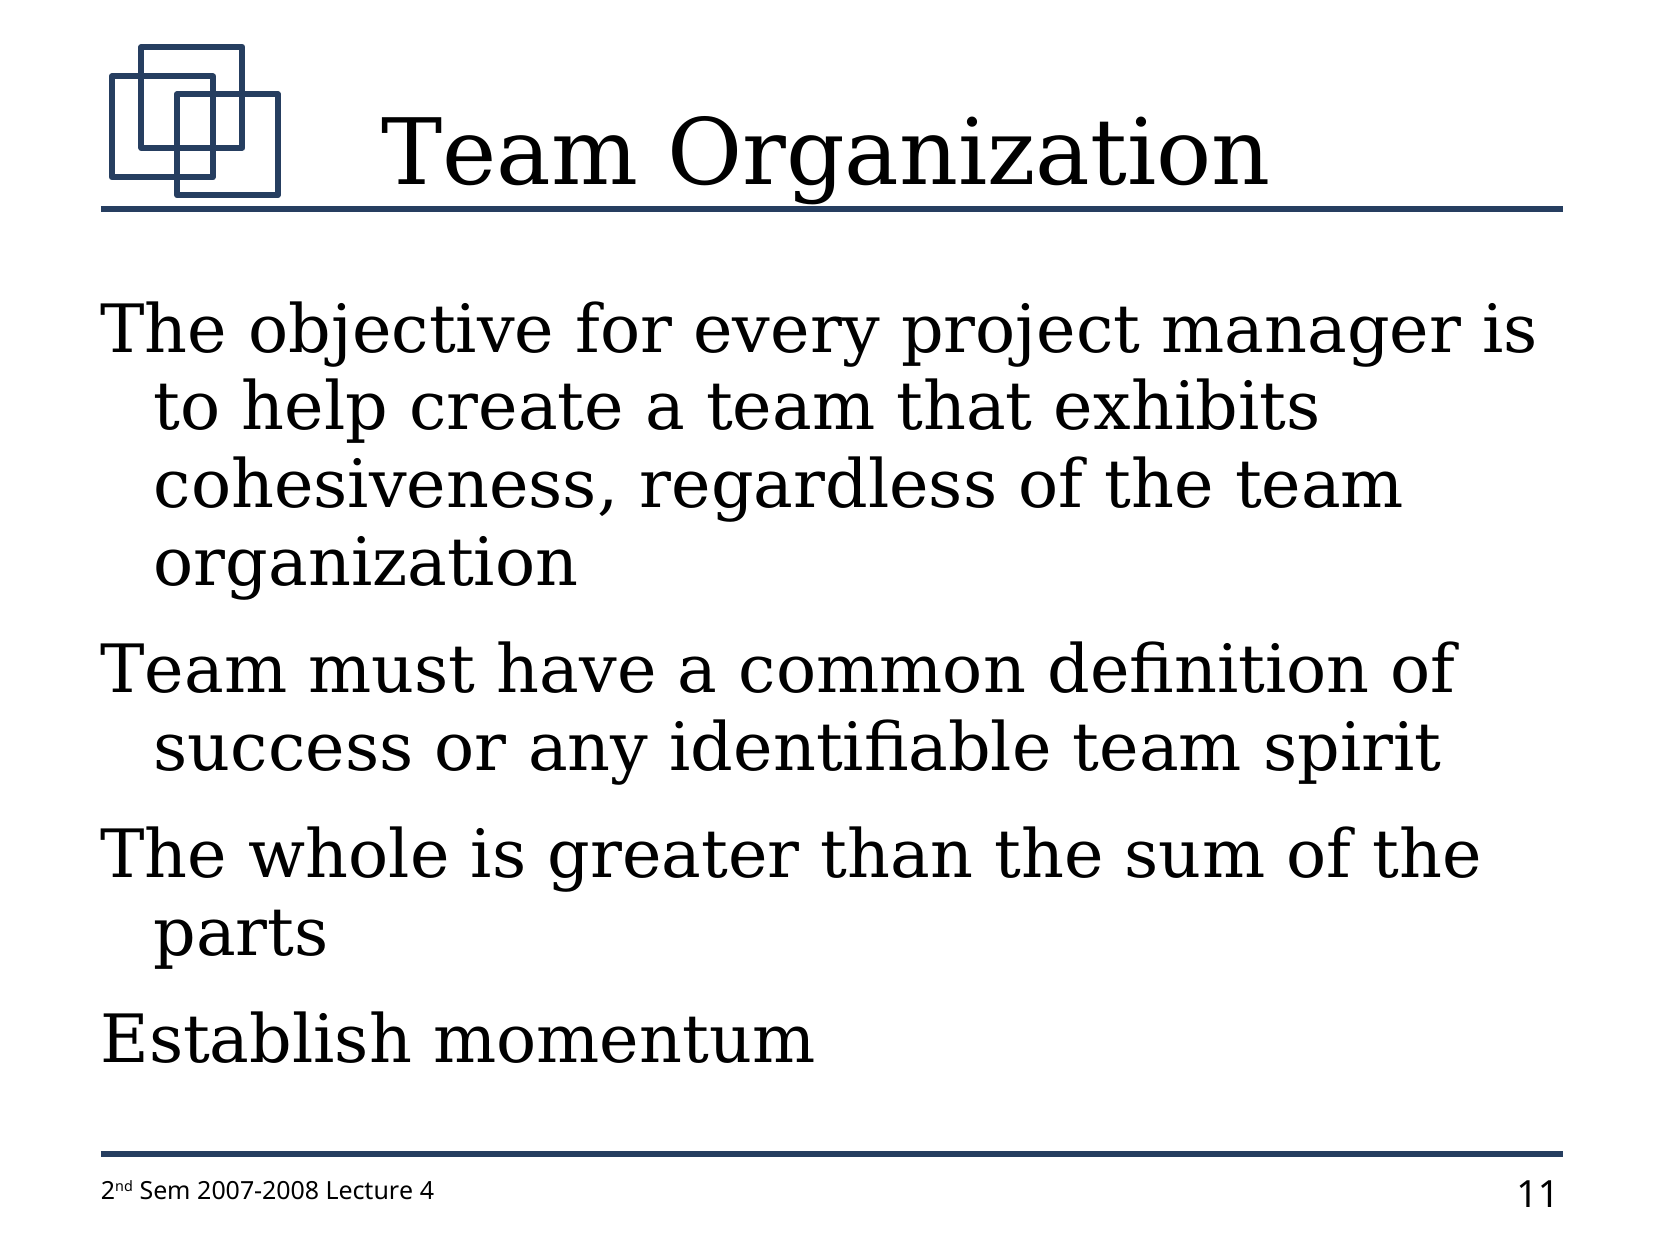

# Team Organization
The objective for every project manager is to help create a team that exhibits cohesiveness, regardless of the team organization
Team must have a common definition of success or any identifiable team spirit
The whole is greater than the sum of the parts
Establish momentum